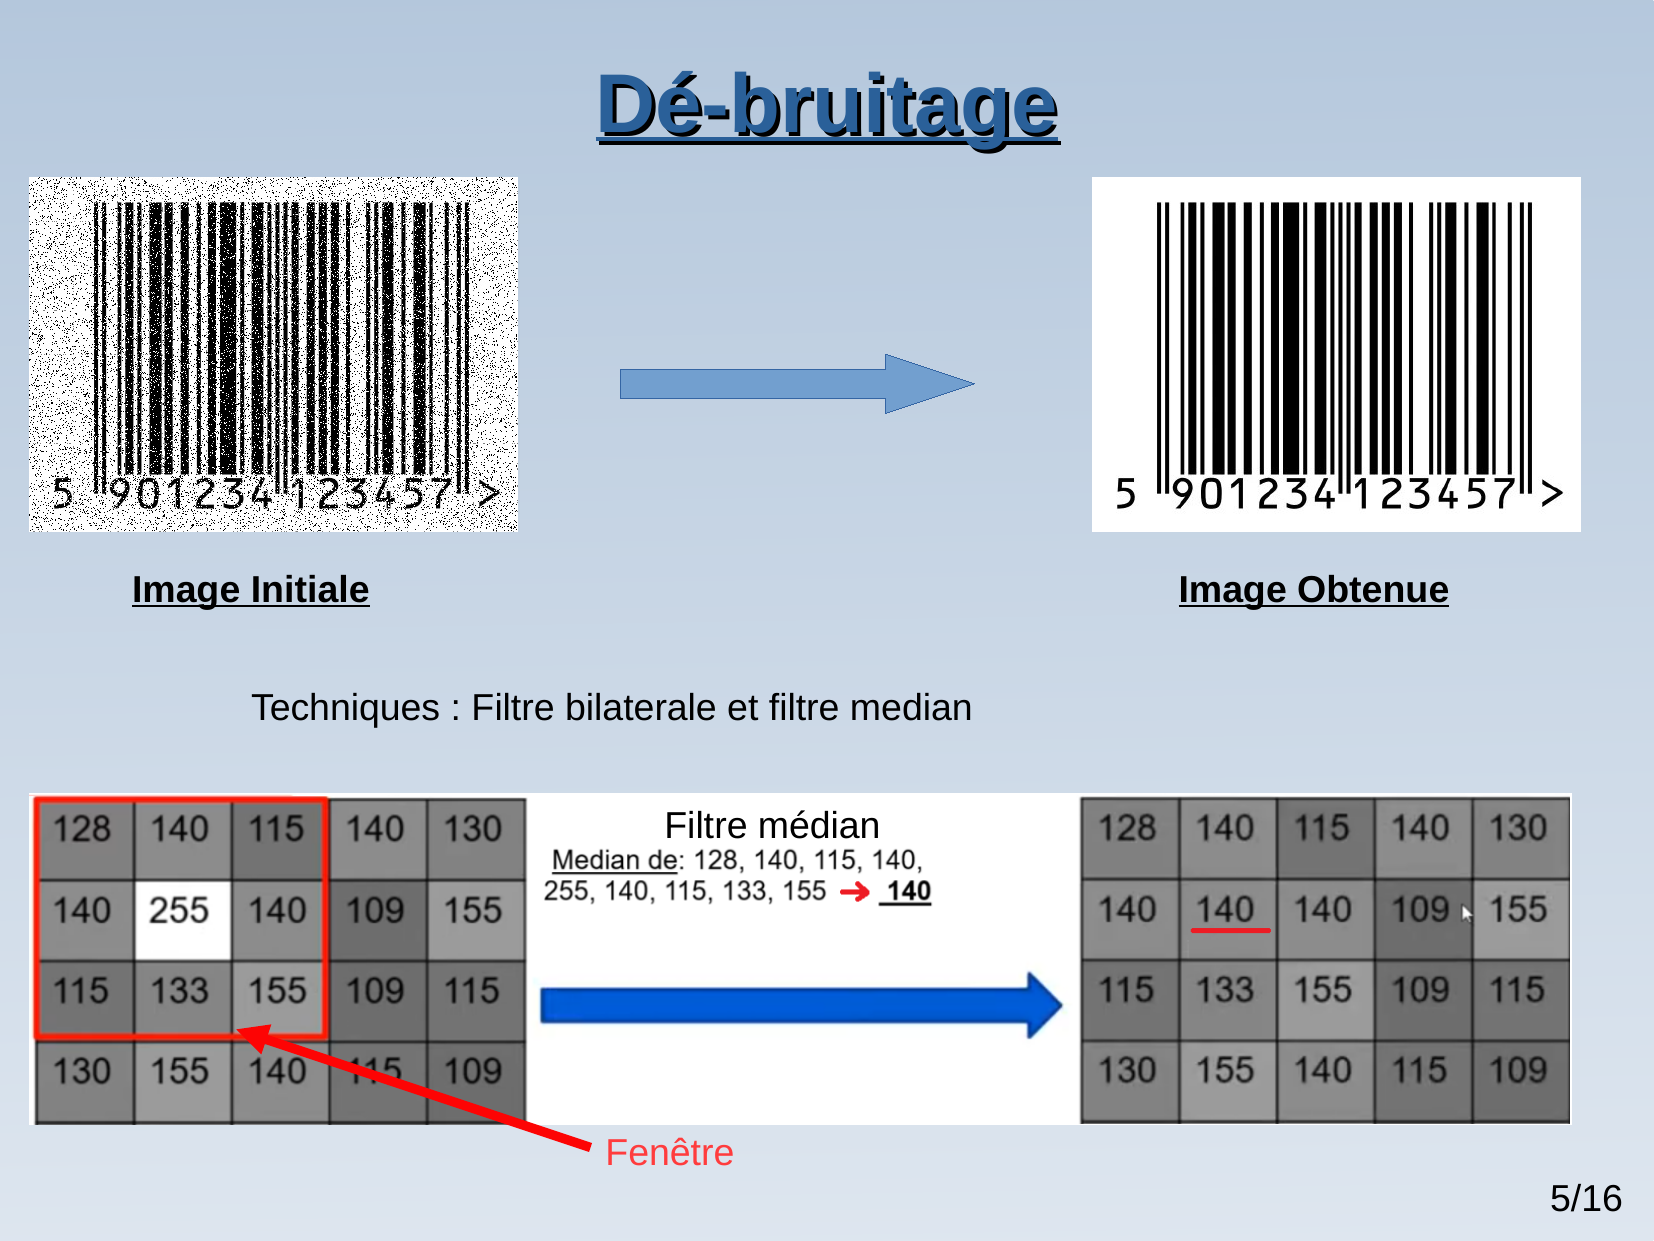

# Dé-bruitage
Image Initiale
Image Obtenue
Techniques : Filtre bilaterale et filtre median
Fenêtre
Filtre médian